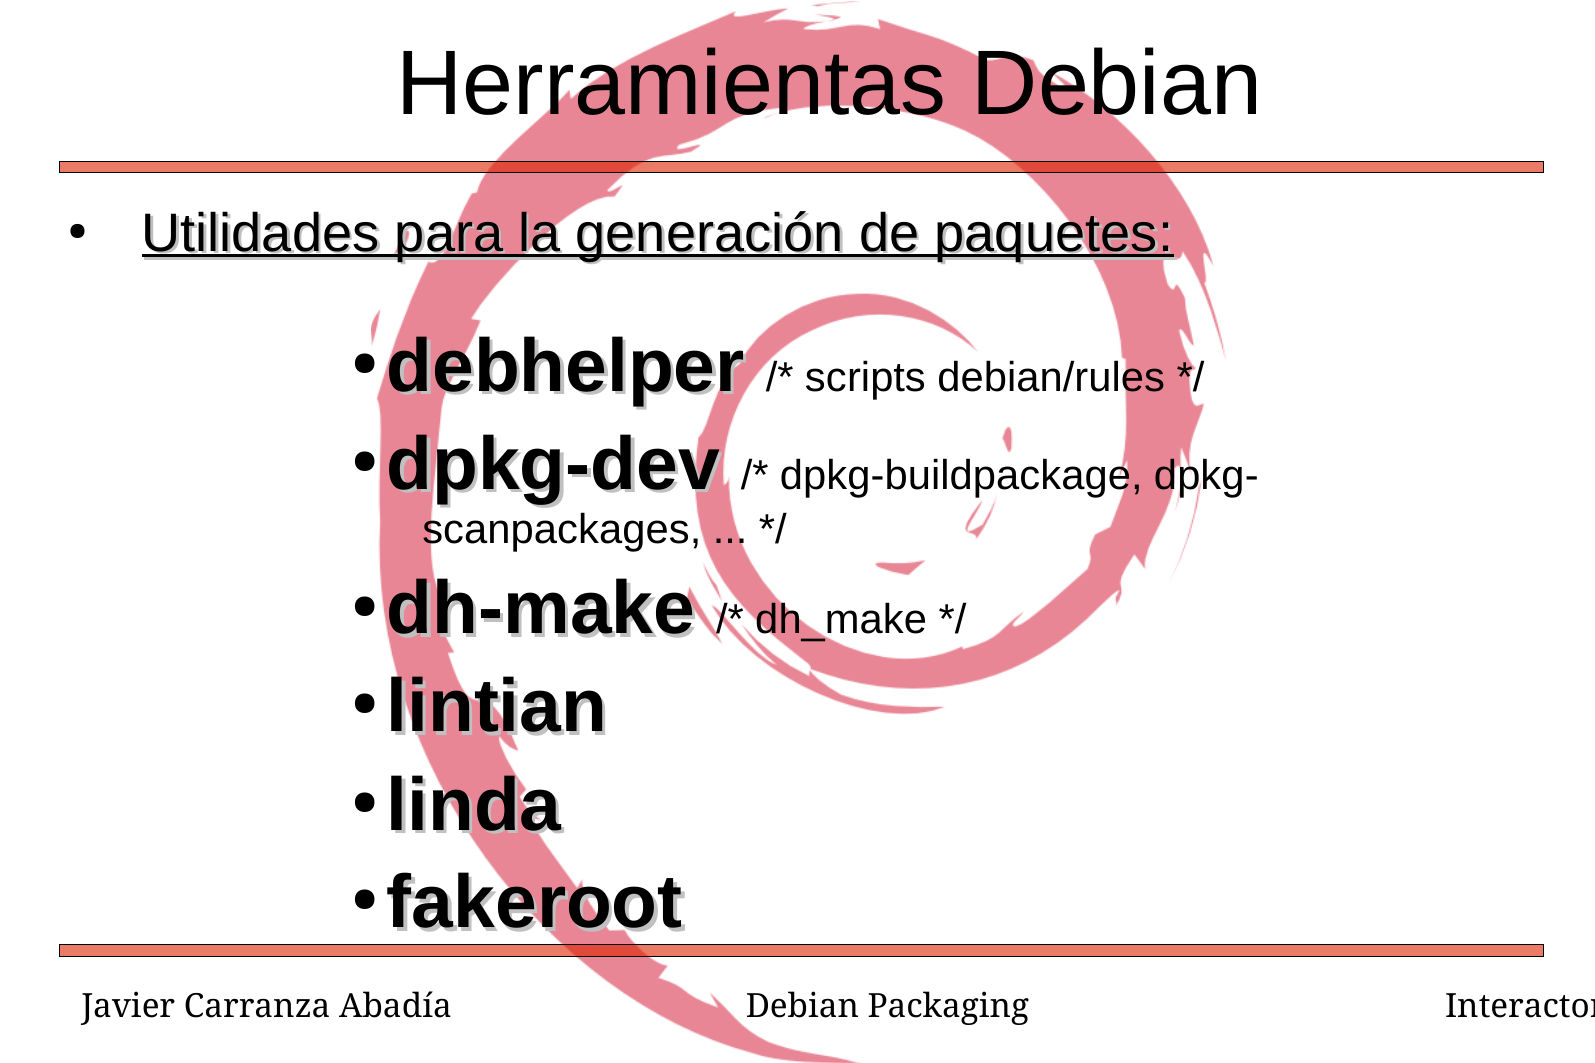

# Herramientas Debian
	Utilidades para la generación de paquetes:
debhelper /* scripts debian/rules */
dpkg-dev /* dpkg-buildpackage, dpkg-scanpackages, ... */
dh-make /* dh_make */
lintian
linda
fakeroot
Javier Carranza Abadía				Debian Packaging 						 Interactors